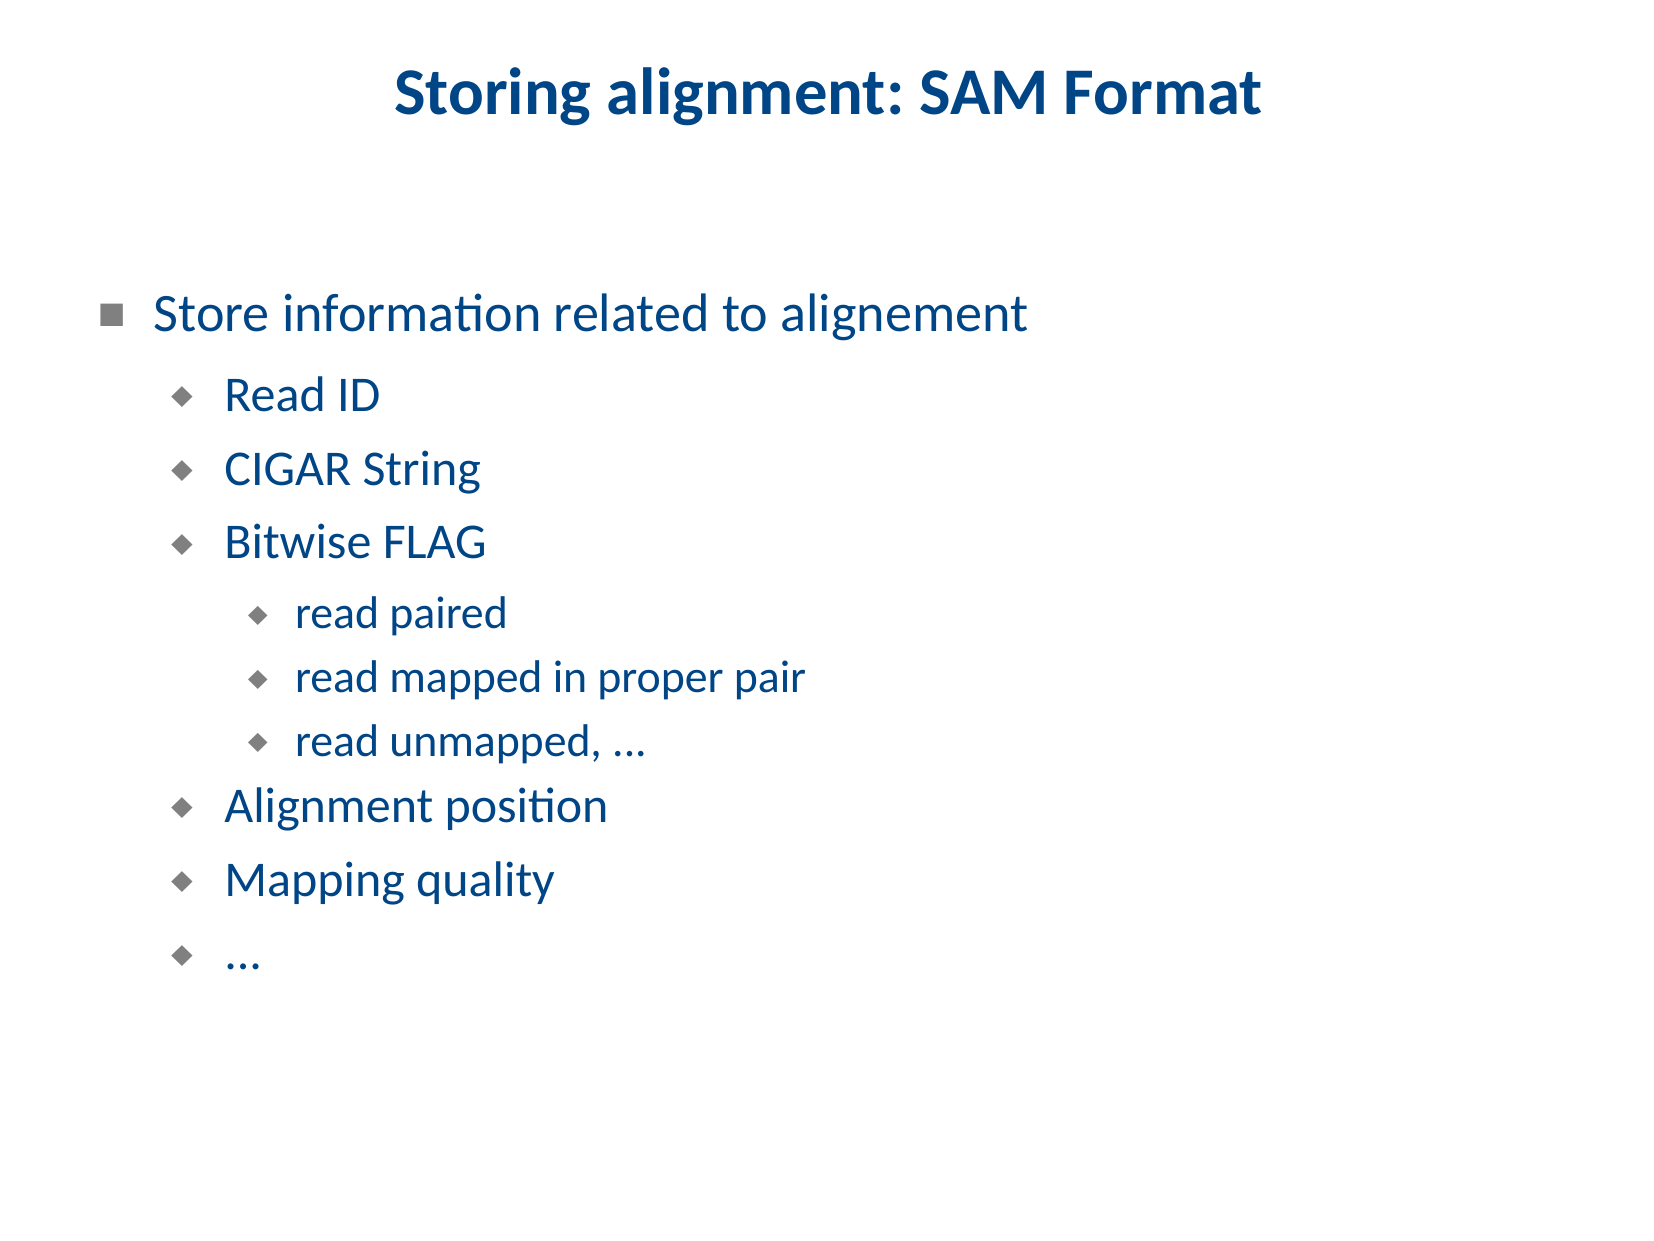

# Storing alignment: SAM Format
Store information related to alignement
Read ID
CIGAR String
Bitwise FLAG
read paired
read mapped in proper pair
read unmapped, ...
Alignment position
Mapping quality
...